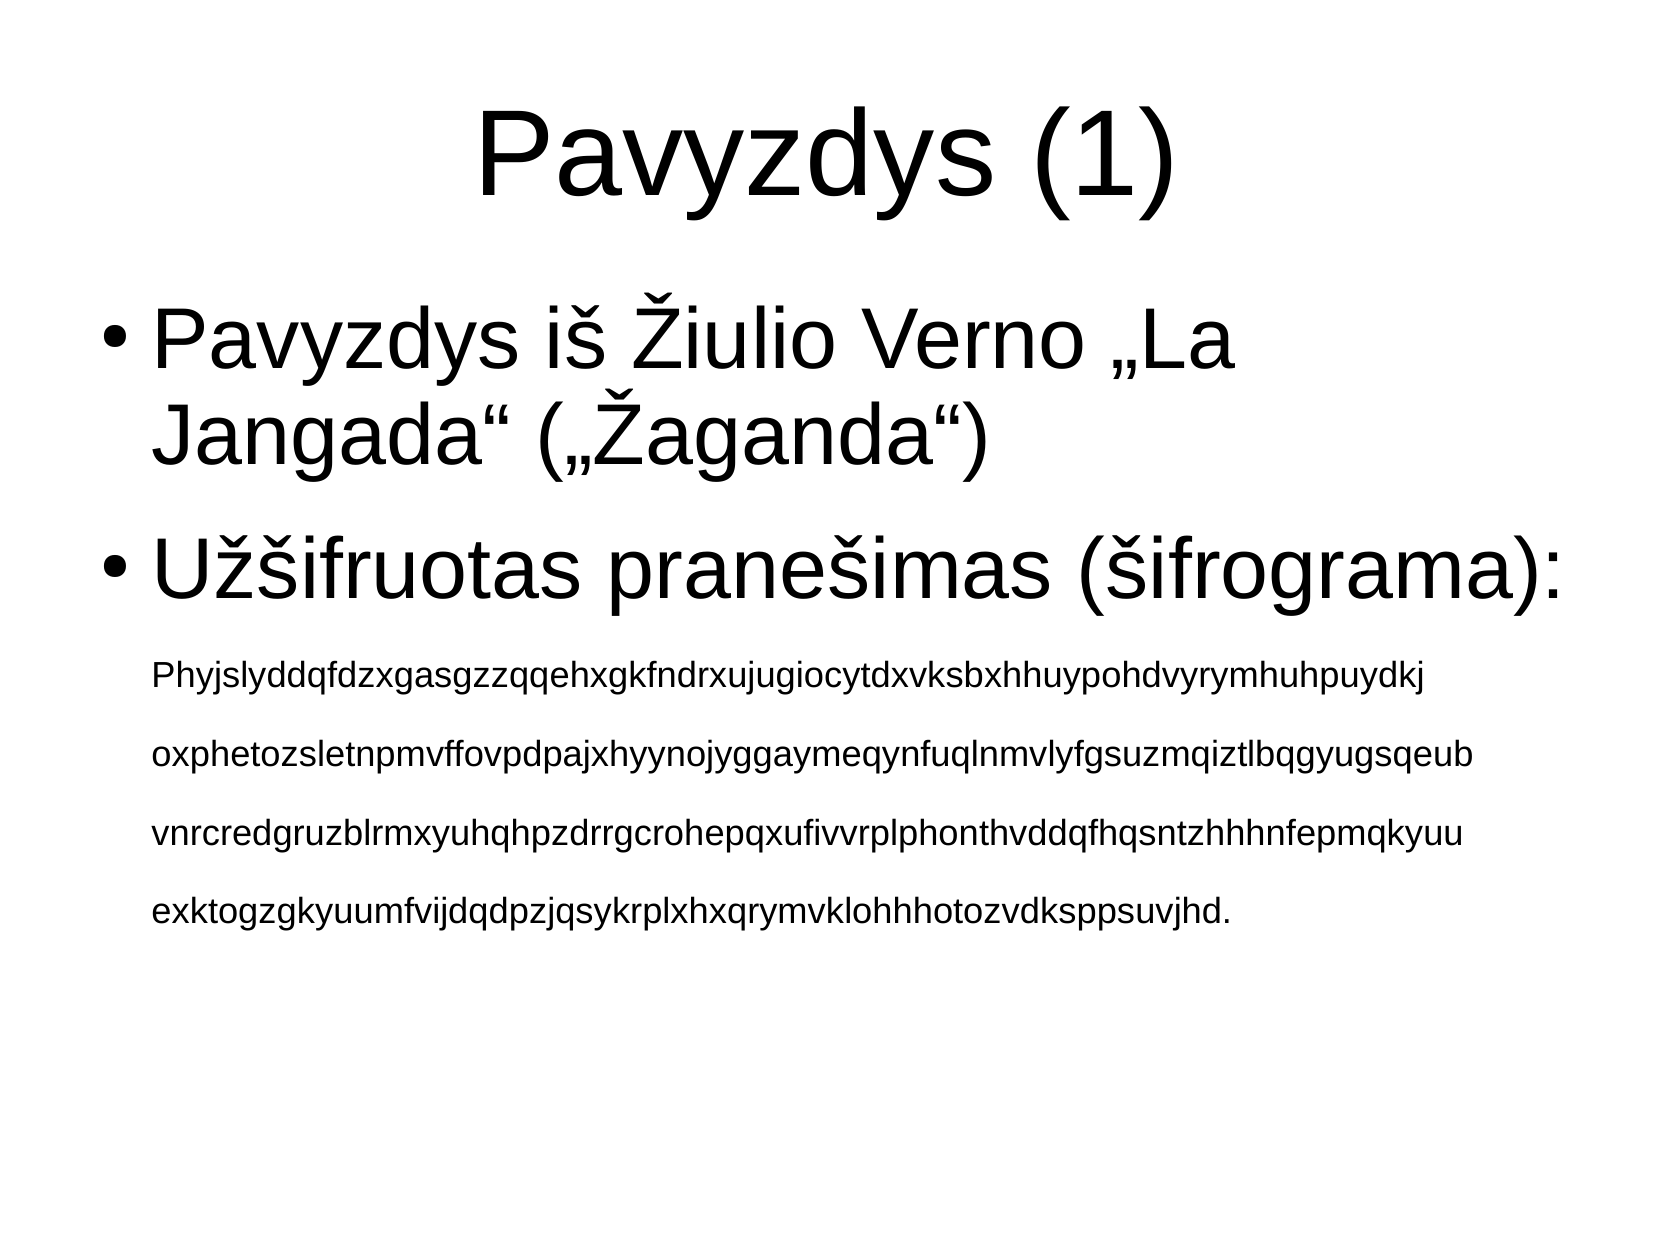

# Pavyzdys (1)
Pavyzdys iš Žiulio Verno „La Jangada“ („Žaganda“)
Užšifruotas pranešimas (šifrograma):
Phyjslyddqfdzxgasgzzqqehxgkfndrxujugiocytdxvksbxhhuypohdvyrymhuhpuydkj
oxphetozsletnpmvffovpdpajxhyynojyggaymeqynfuqlnmvlyfgsuzmqiztlbqgyugsqeub
vnrcredgruzblrmxyuhqhpzdrrgcrohepqxufivvrplphonthvddqfhqsntzhhhnfepmqkyuu
exktogzgkyuumfvijdqdpzjqsykrplxhxqrymvklohhhotozvdksppsuvjhd.